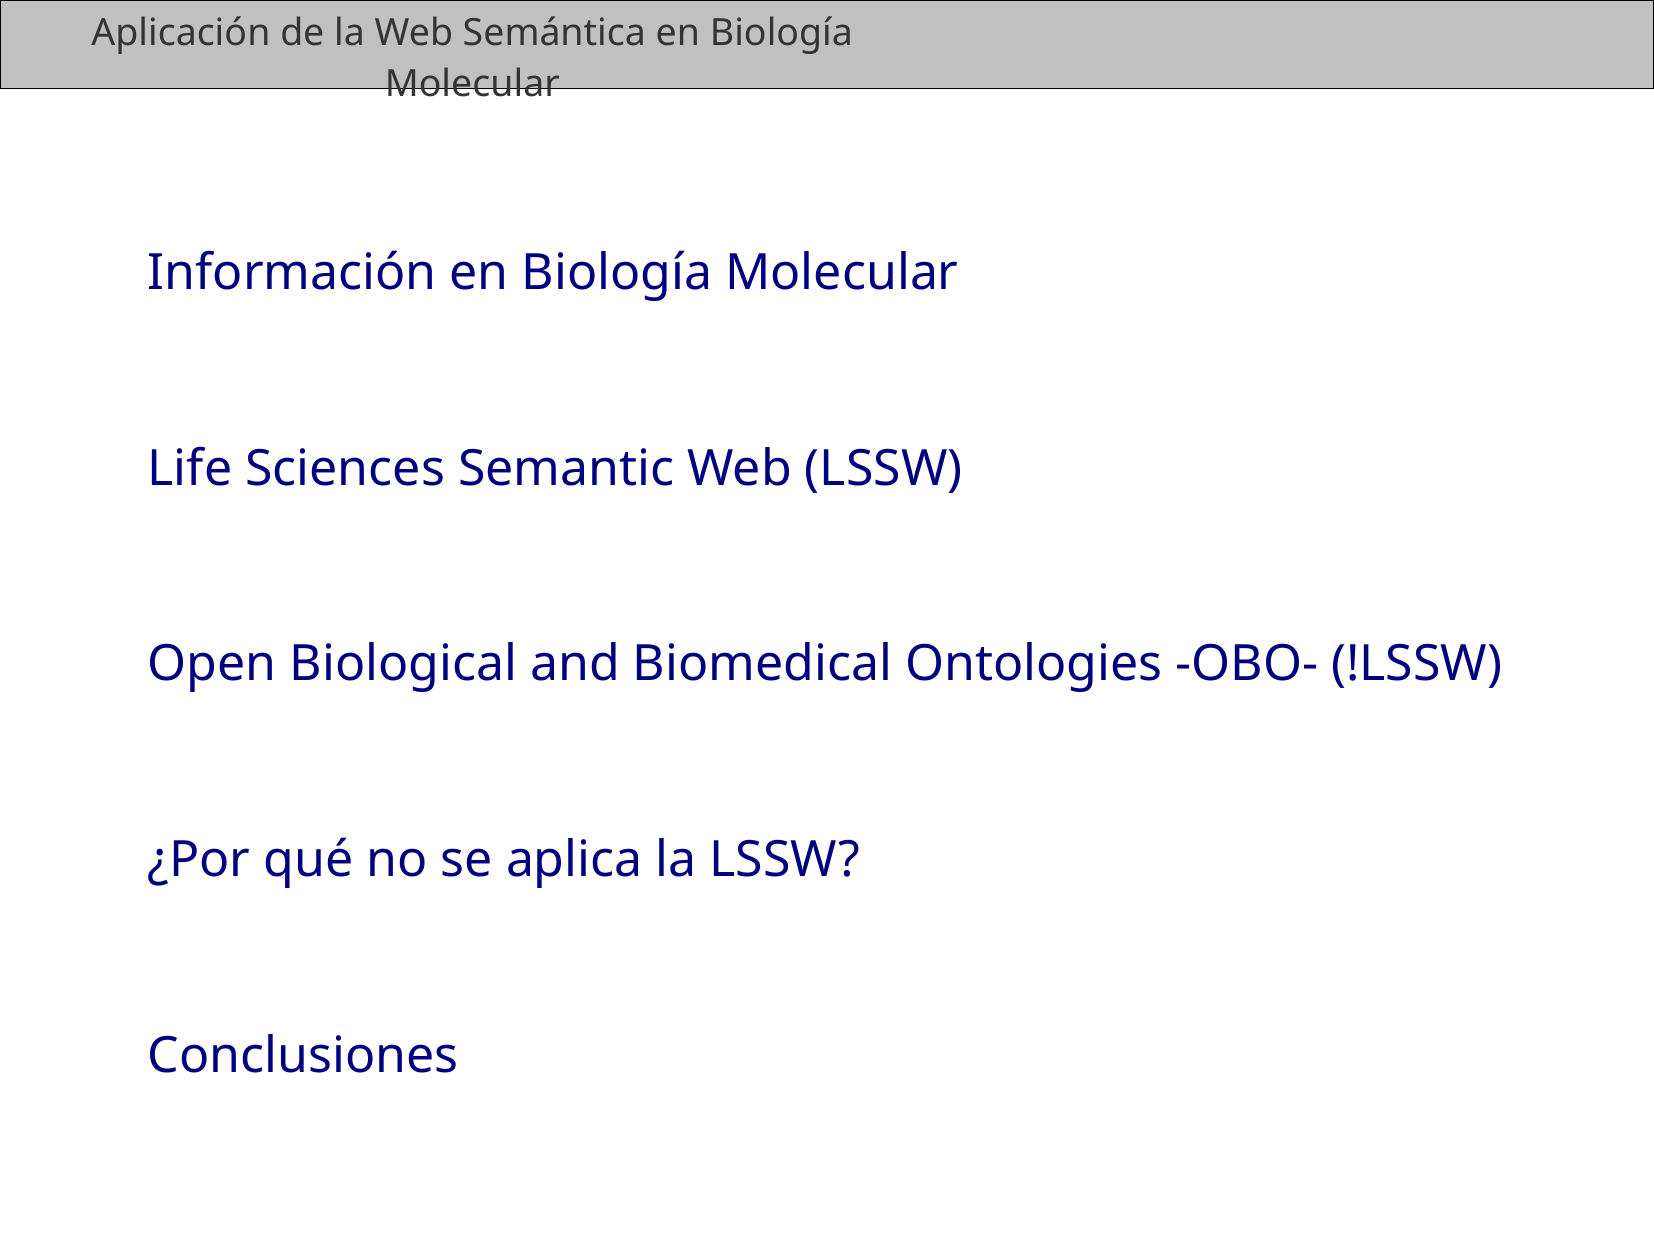

Aplicación de la Web Semántica en Biología Molecular
# Información en Biología Molecular
Life Sciences Semantic Web (LSSW)
Open Biological and Biomedical Ontologies -OBO- (!LSSW)
¿Por qué no se aplica la LSSW?
Conclusiones